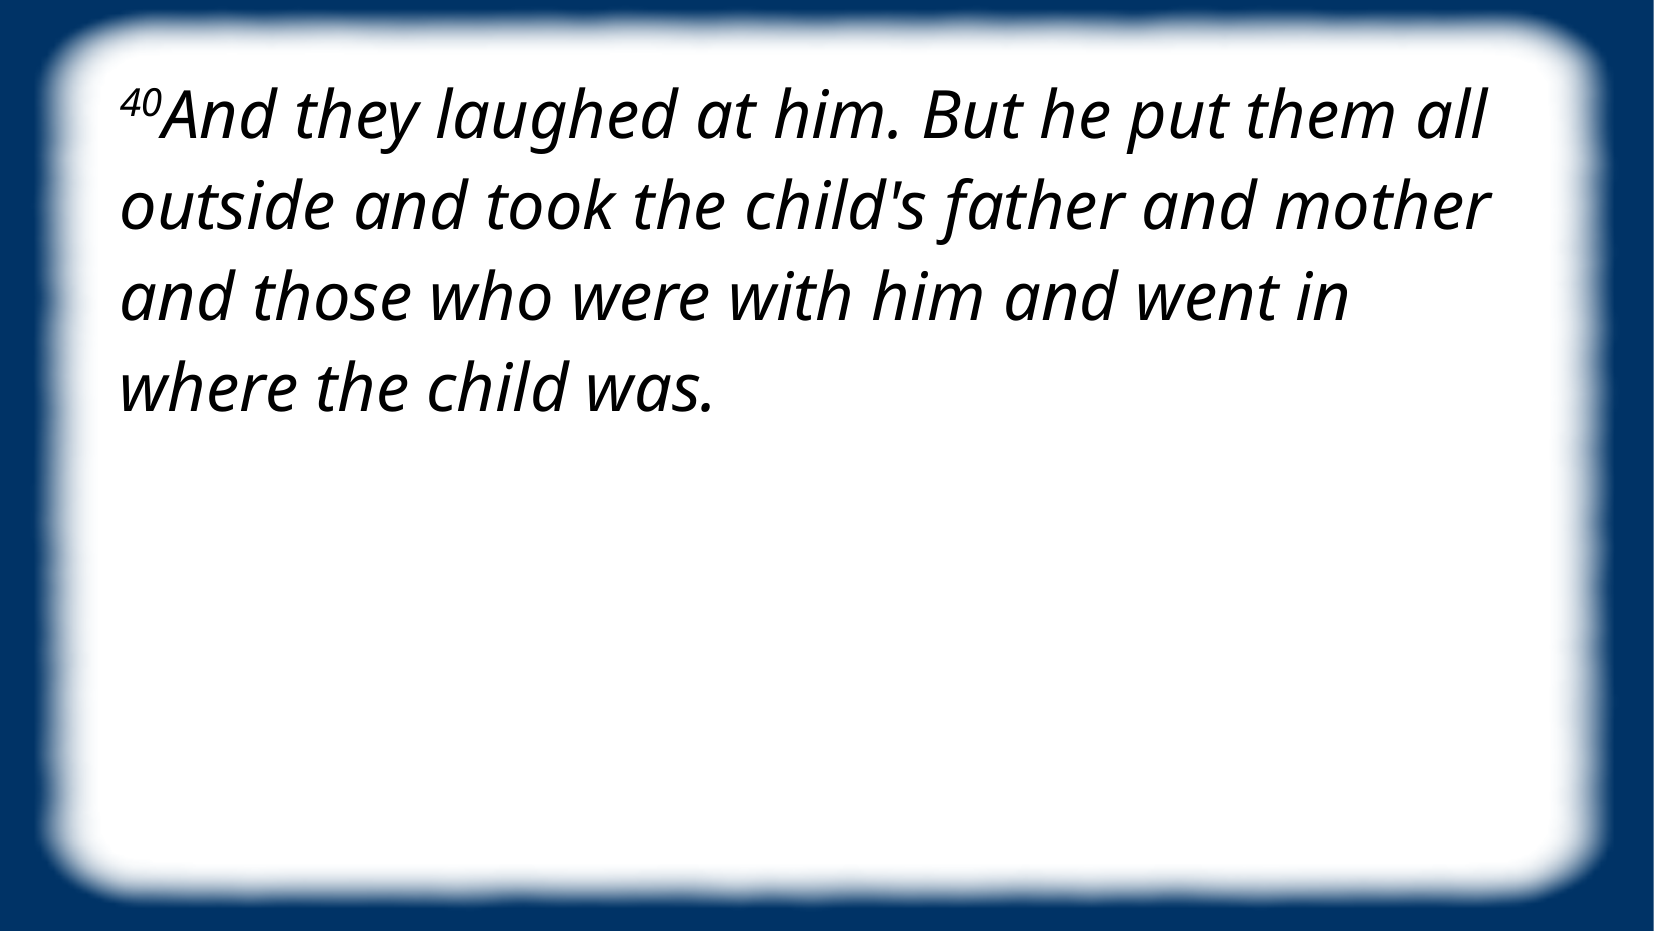

40And they laughed at him. But he put them all outside and took the child's father and mother and those who were with him and went in where the child was.